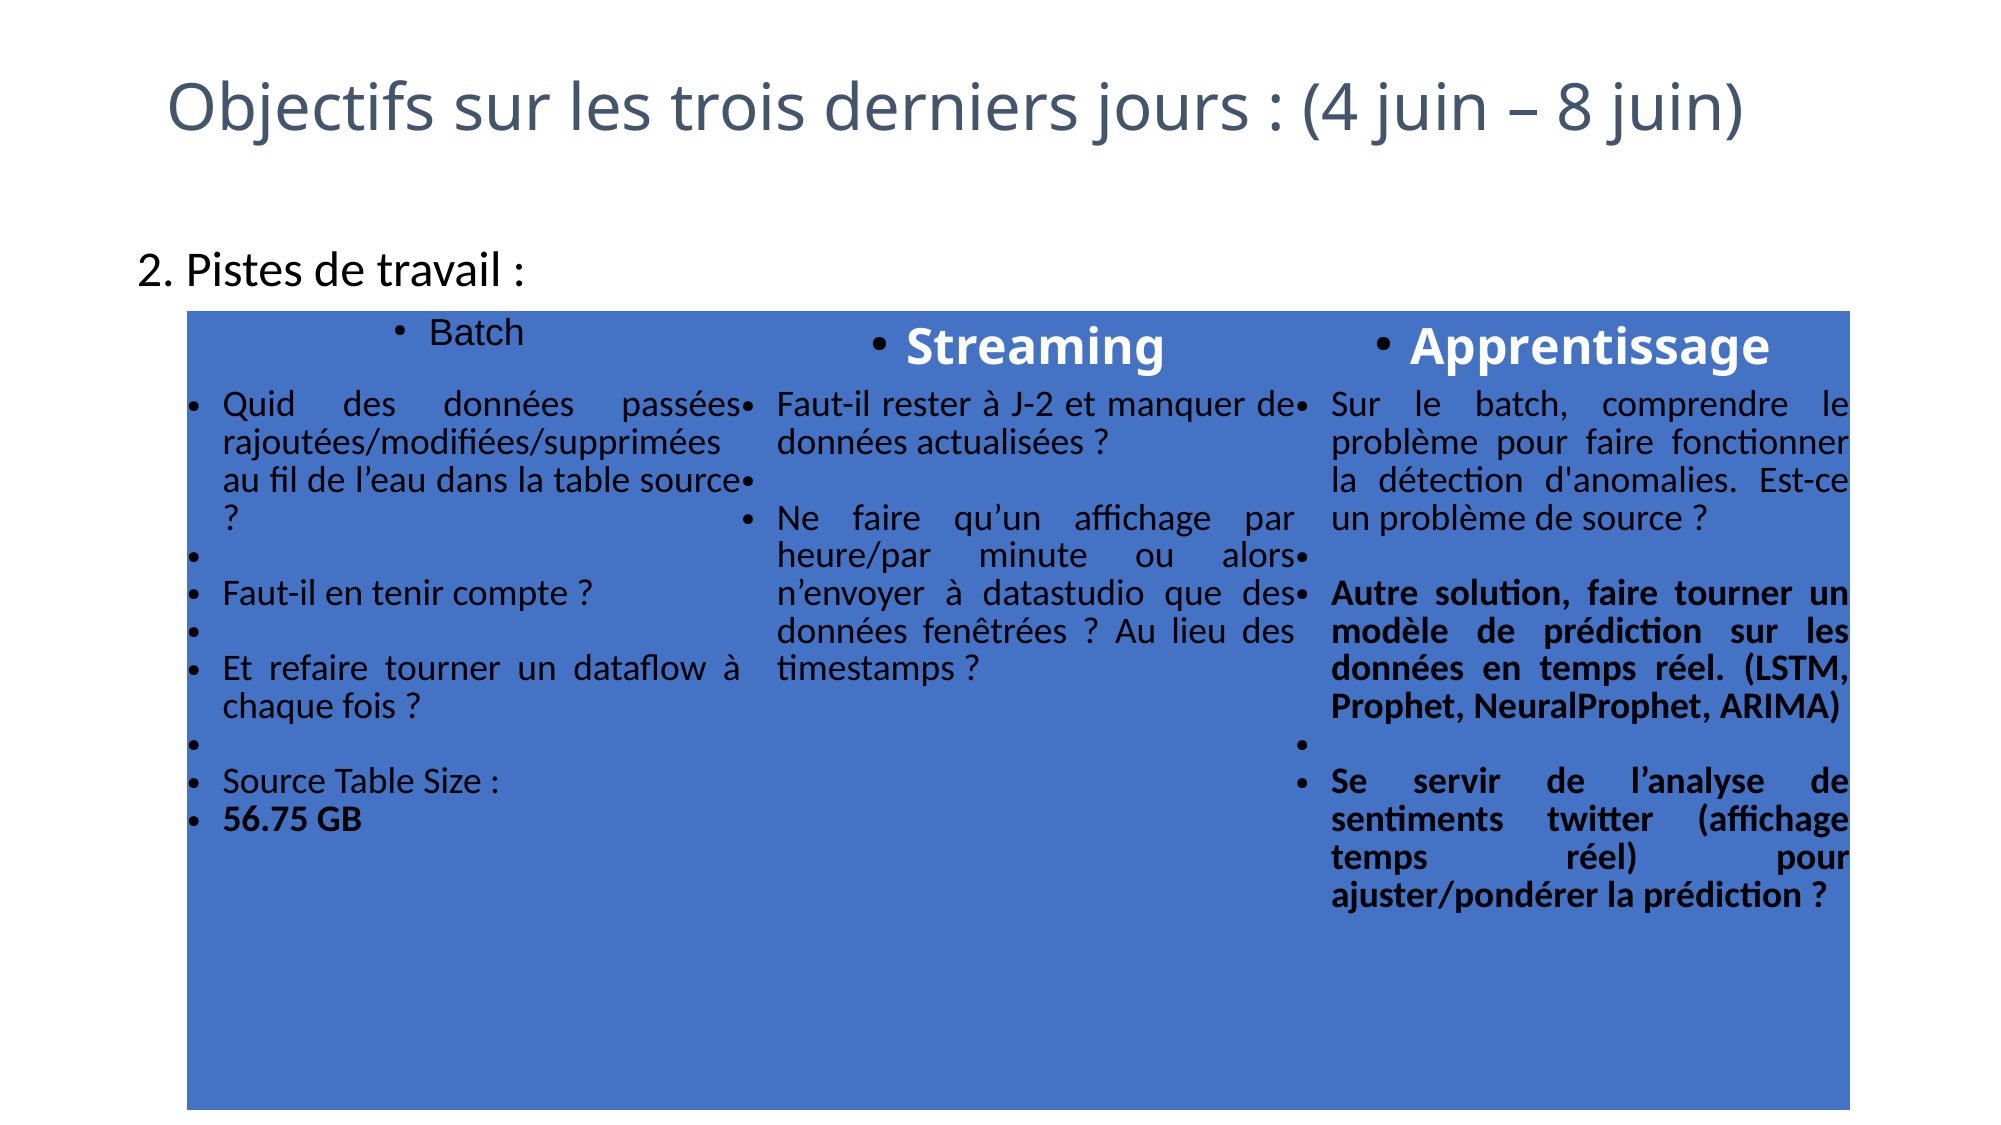

# Objectifs sur les trois derniers jours : (4 juin – 8 juin)
2. Pistes de travail :
| Batch | Streaming | Apprentissage |
| --- | --- | --- |
| Quid des données passées rajoutées/modifiées/supprimées au fil de l’eau dans la table source ? Faut-il en tenir compte ? Et refaire tourner un dataflow à chaque fois ? Source Table Size : 56.75 GB | Faut-il rester à J-2 et manquer de données actualisées ? Ne faire qu’un affichage par heure/par minute ou alors n’envoyer à datastudio que des données fenêtrées ? Au lieu des timestamps ? | Sur le batch, comprendre le problème pour faire fonctionner la détection d'anomalies. Est-ce un problème de source ? Autre solution, faire tourner un modèle de prédiction sur les données en temps réel. (LSTM, Prophet, NeuralProphet, ARIMA) Se servir de l’analyse de sentiments twitter (affichage temps réel) pour ajuster/pondérer la prédiction ? |